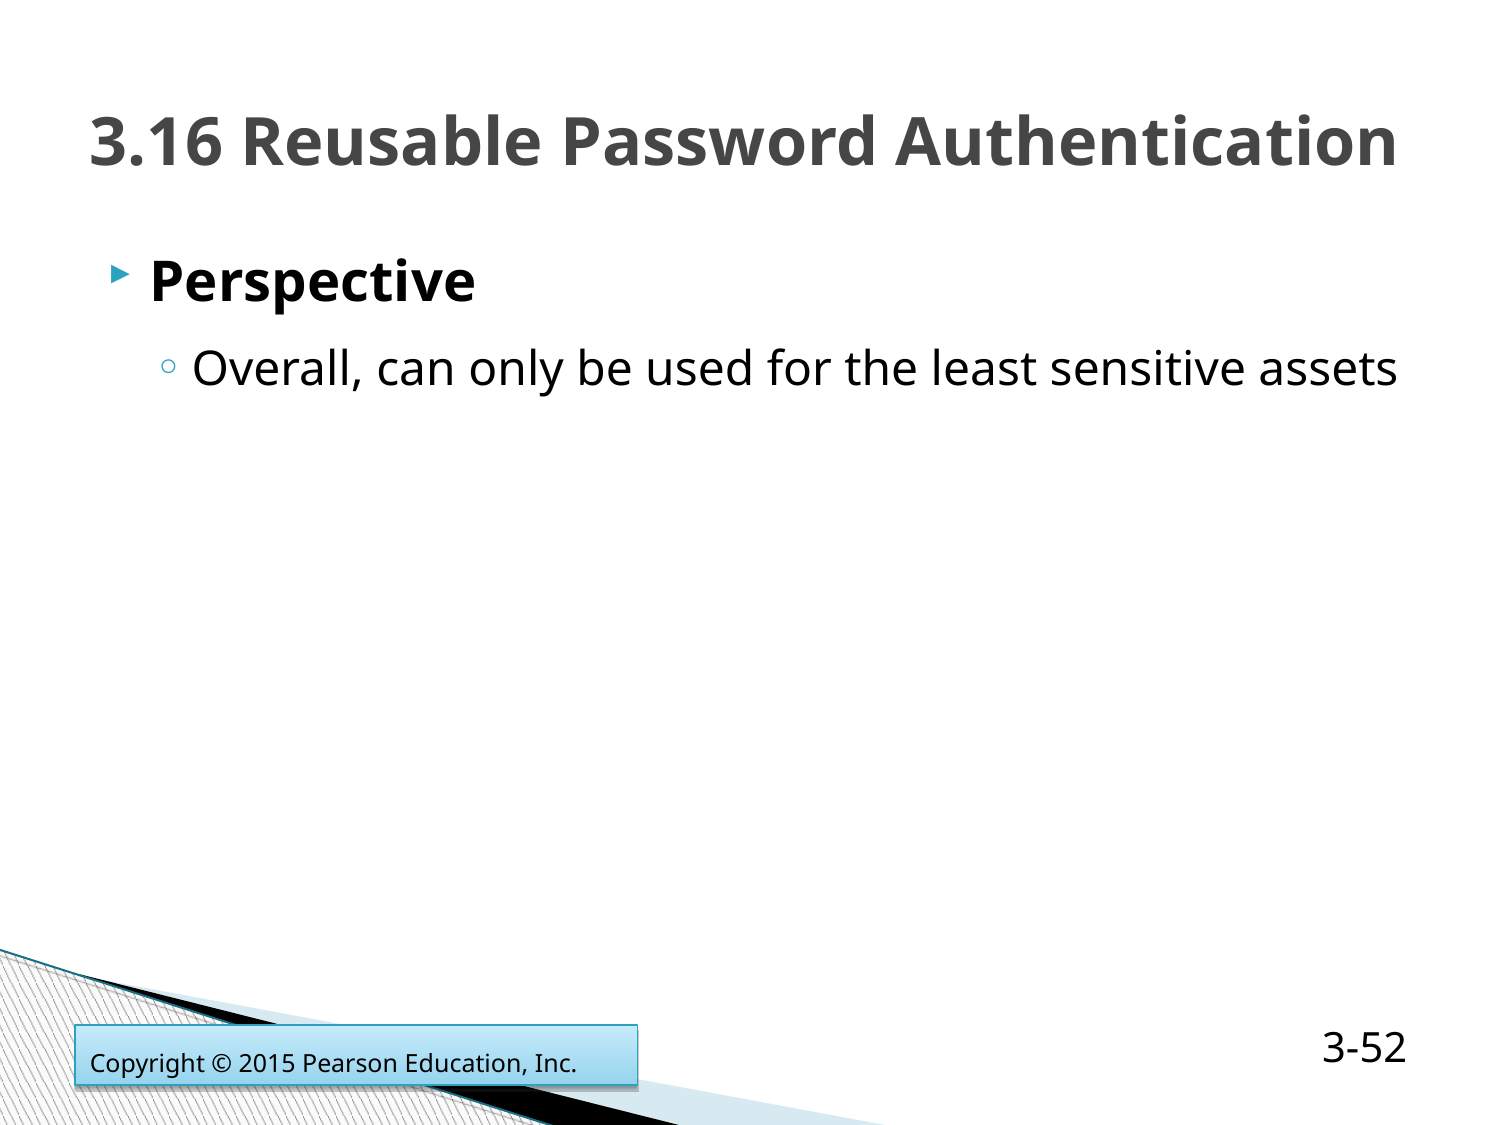

3.16 Reusable Password Authentication
# Perspective
Overall, can only be used for the least sensitive assets
Copyright © 2015 Pearson Education, Inc.